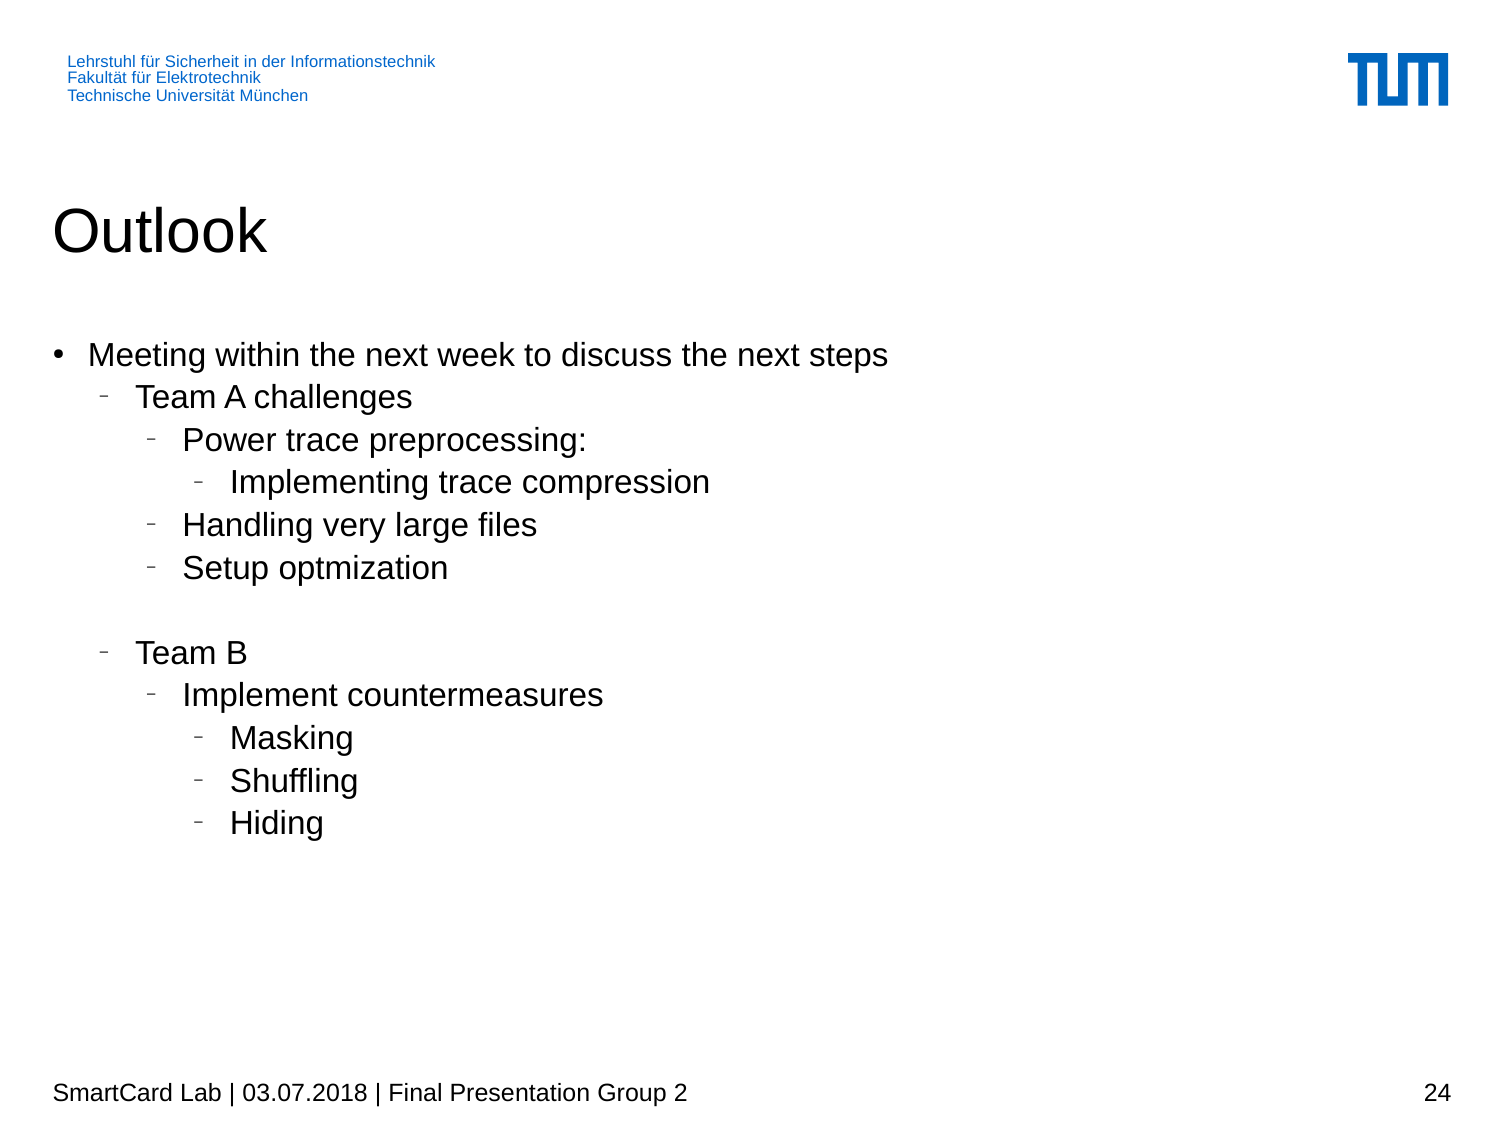

# Outlook
Meeting within the next week to discuss the next steps
Team A challenges
Power trace preprocessing:
Implementing trace compression
Handling very large files
Setup optmization
Team B
Implement countermeasures
Masking
Shuffling
Hiding
SmartCard Lab | 03.07.2018 | Final Presentation Group 2
24